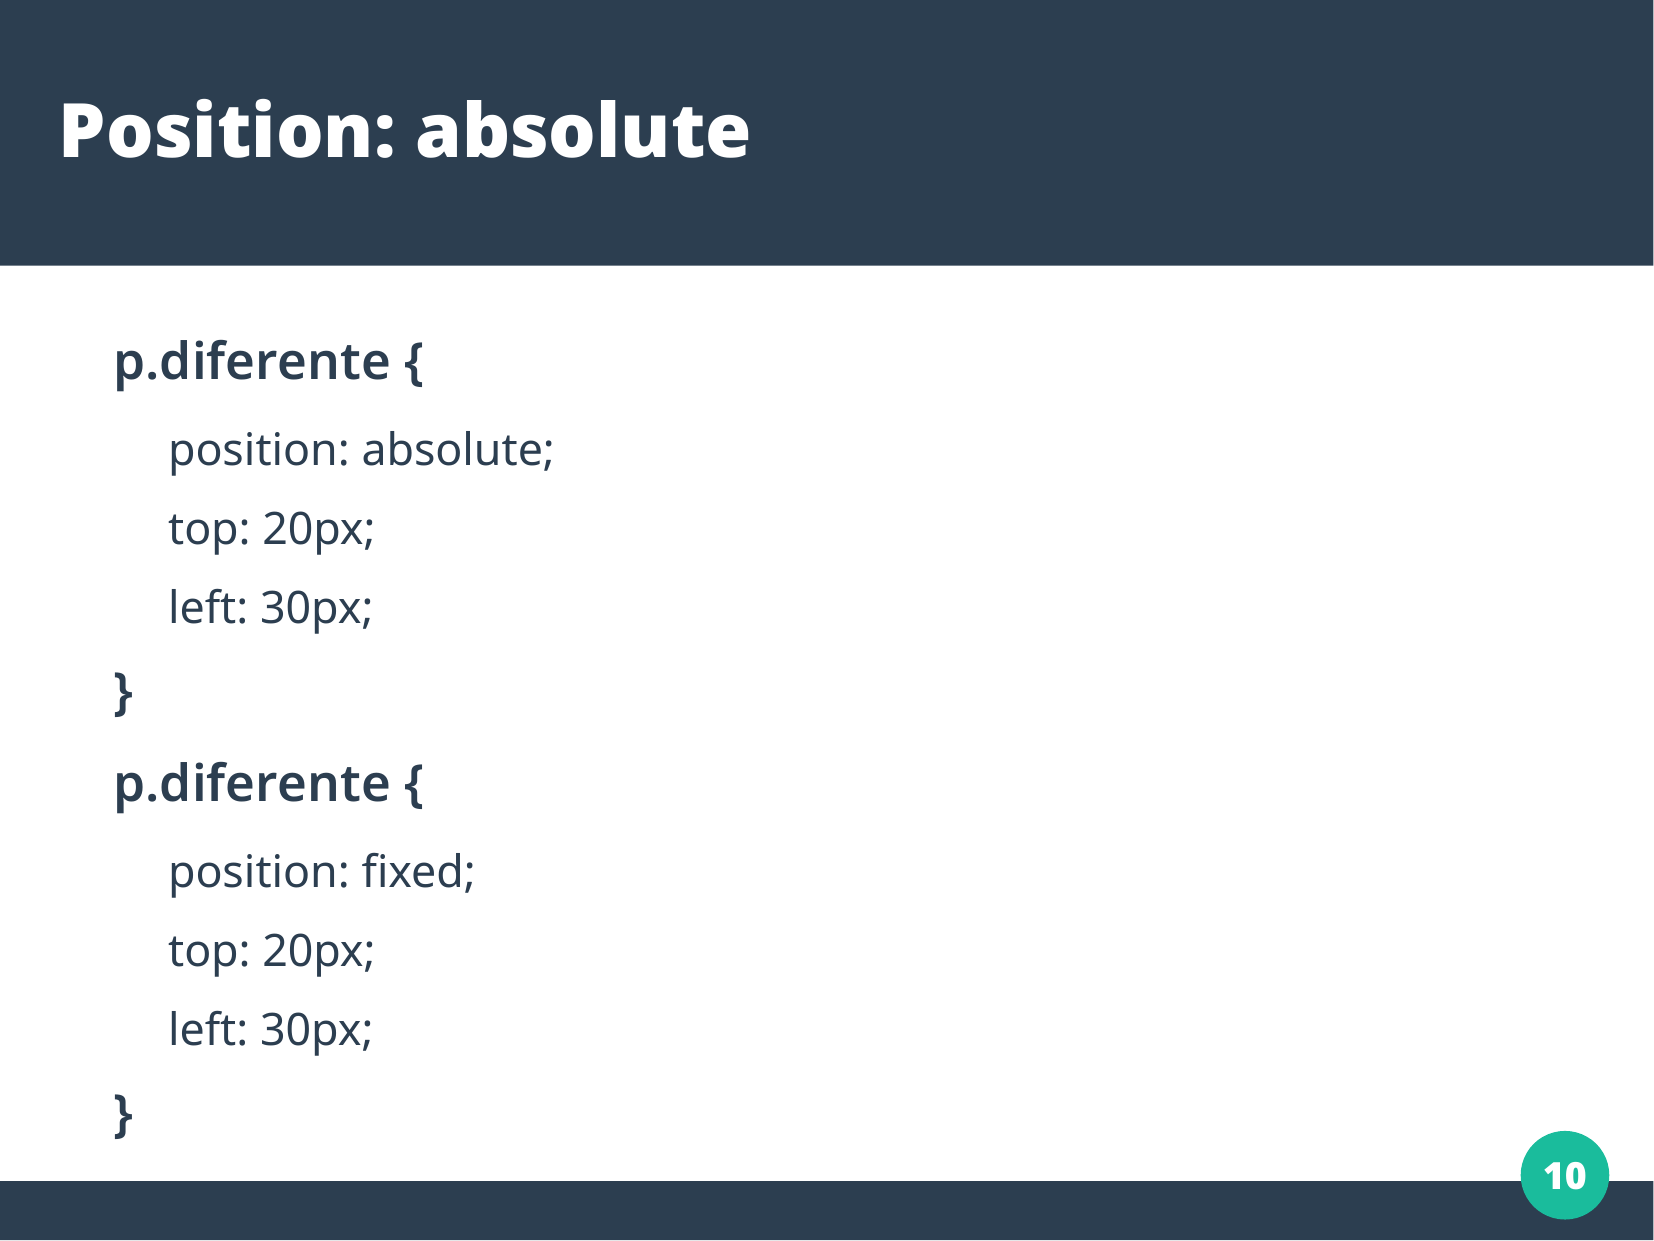

# Position: absolute
p.diferente {
position: absolute;
top: 20px;
left: 30px;
}
p.diferente {
position: fixed;
top: 20px;
left: 30px;
}
10